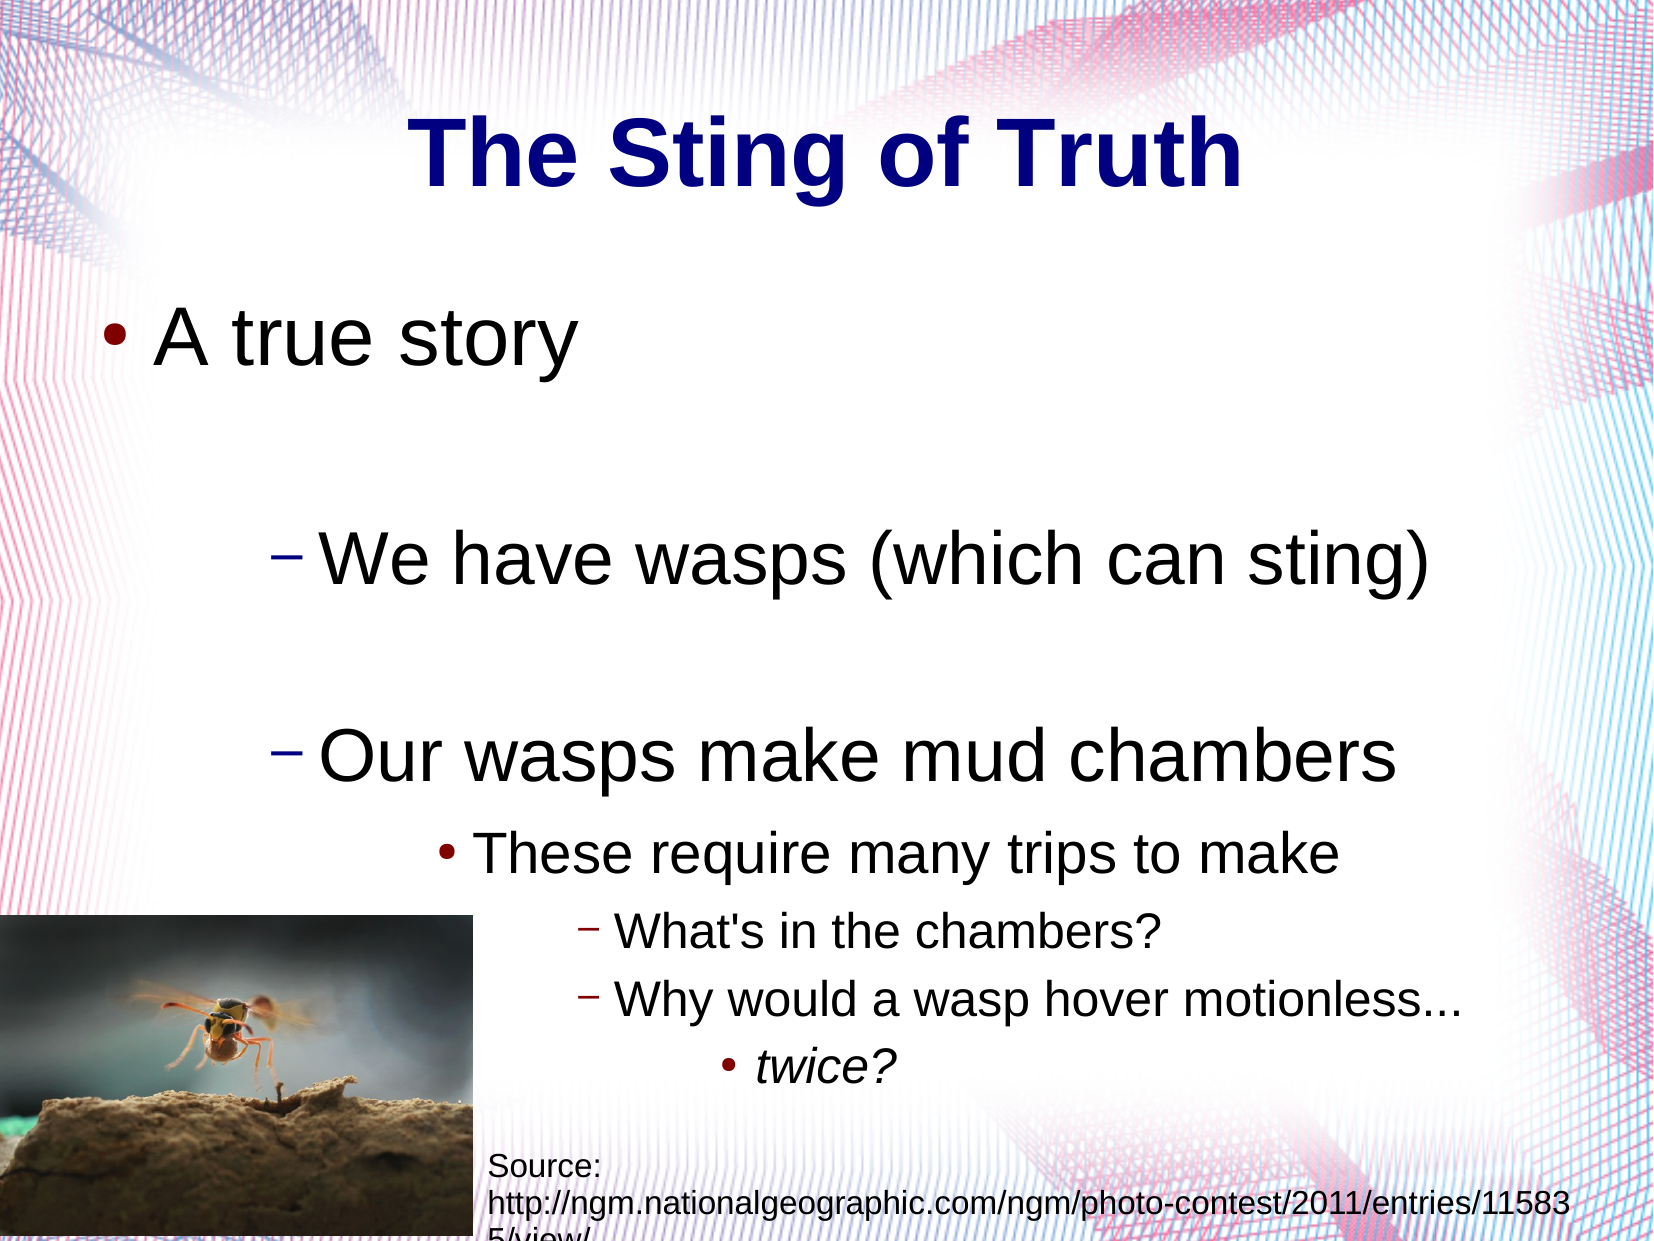

# The Sting of Truth
A true story
We have wasps (which can sting)
Our wasps make mud chambers
These require many trips to make
What's in the chambers?
Why would a wasp hover motionless...
twice?
Source: http://ngm.nationalgeographic.com/ngm/photo-contest/2011/entries/115835/view/